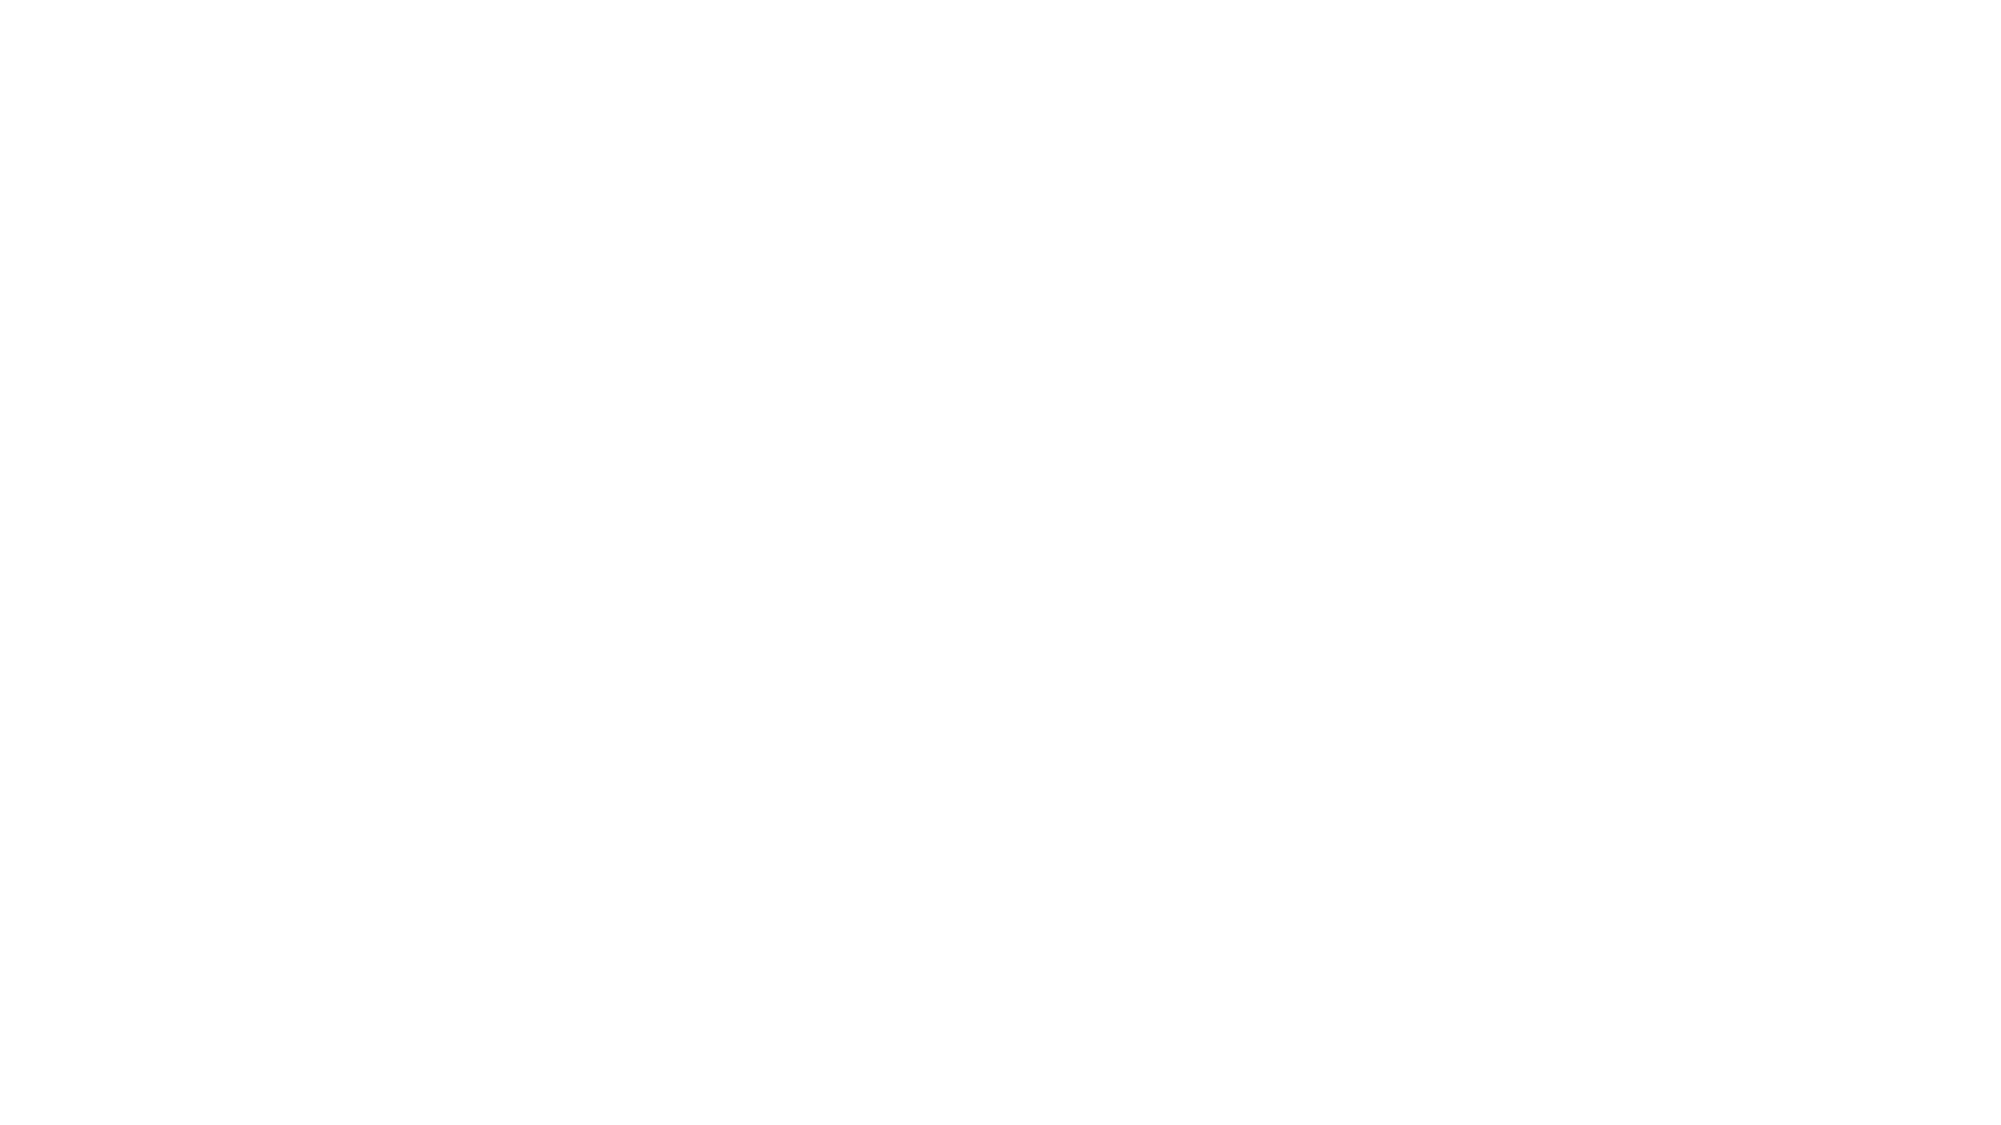

# چرا یادگیری گیت مهم است
کاربرد وسیع
پیشفرض دنیای مهندسی نرم‌افزار (de facto)
راحتی در روند توسعه نرم‌افزار
ارتباط با دیگر توسعه دهندگان در اینترنت